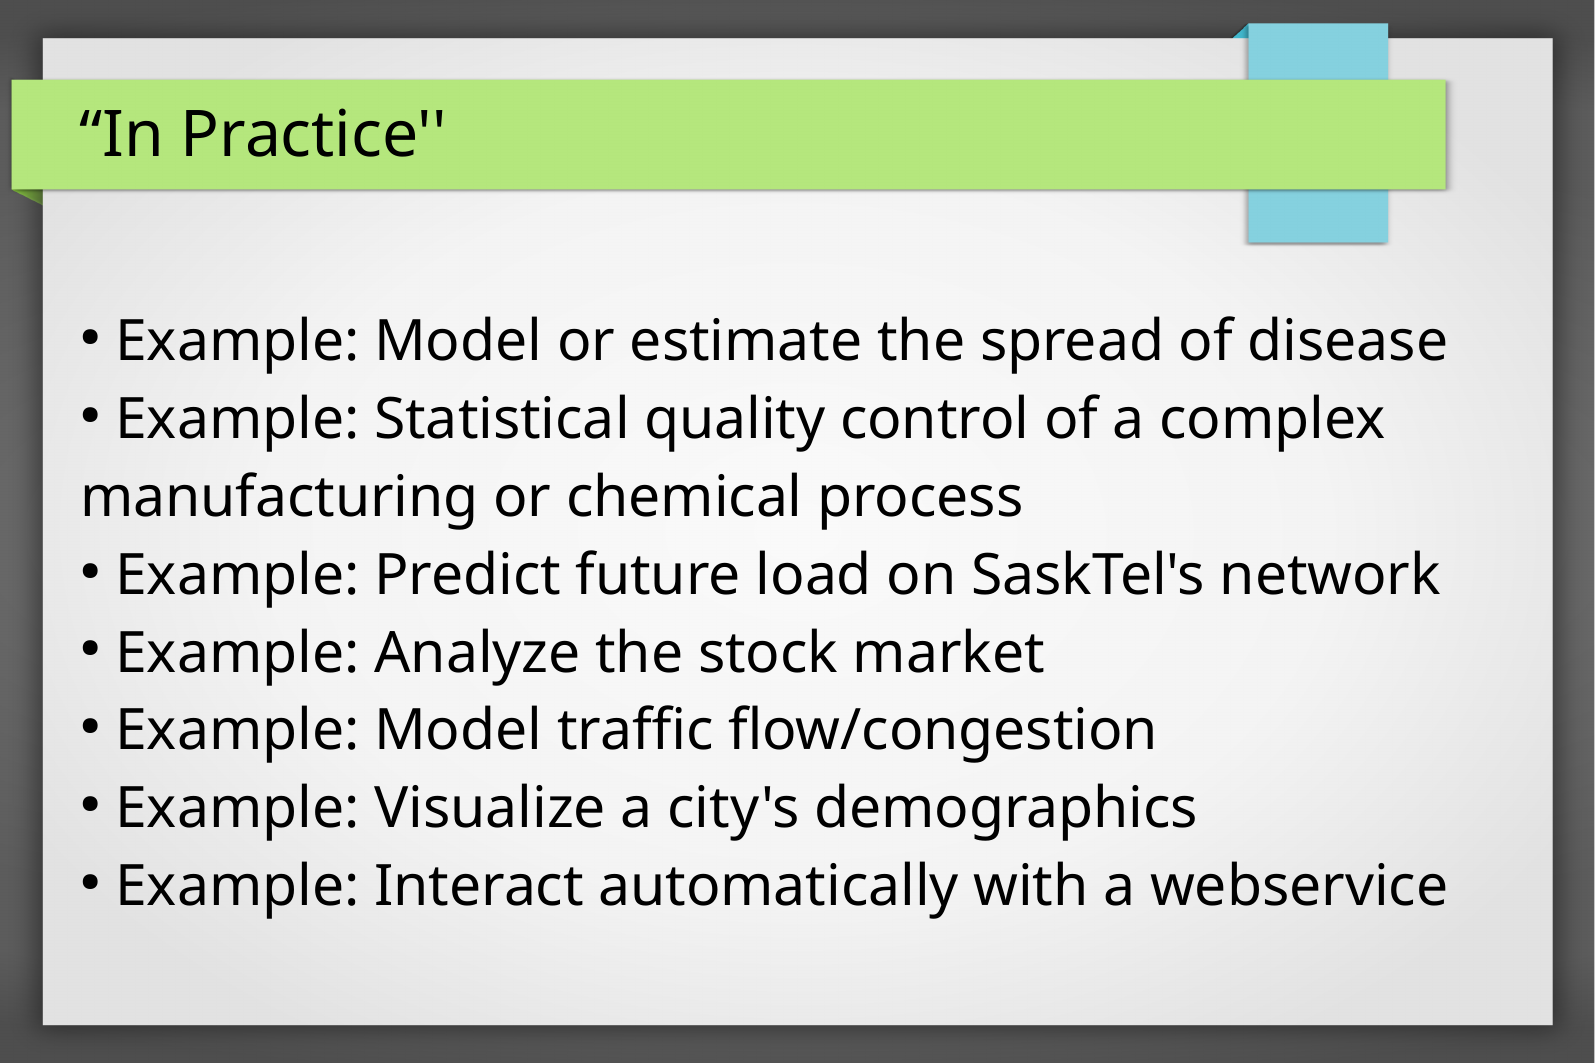

# “In Practice''
 Example: Model or estimate the spread of disease
 Example: Statistical quality control of a complex manufacturing or chemical process
 Example: Predict future load on SaskTel's network
 Example: Analyze the stock market
 Example: Model traffic flow/congestion
 Example: Visualize a city's demographics
 Example: Interact automatically with a webservice